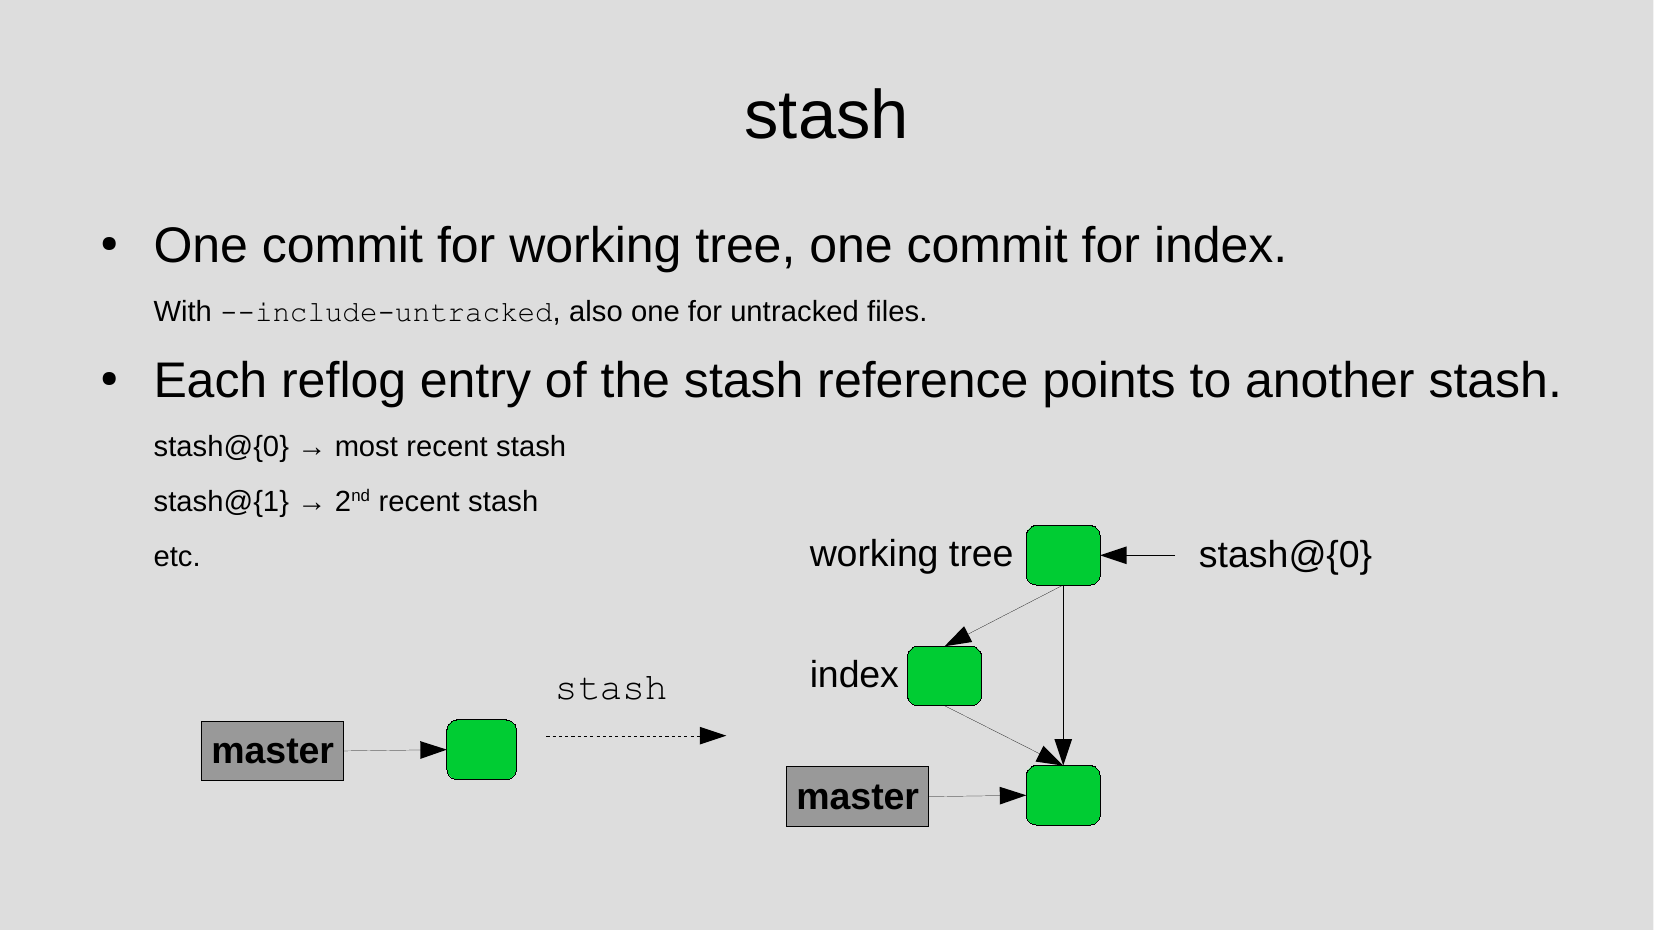

# stash
One commit for working tree, one commit for index.
With --include-untracked, also one for untracked files.
Each reflog entry of the stash reference points to another stash.
stash@{0} → most recent stash
stash@{1} → 2nd recent stash
etc.
working tree
stash@{0}
index
stash
master
master